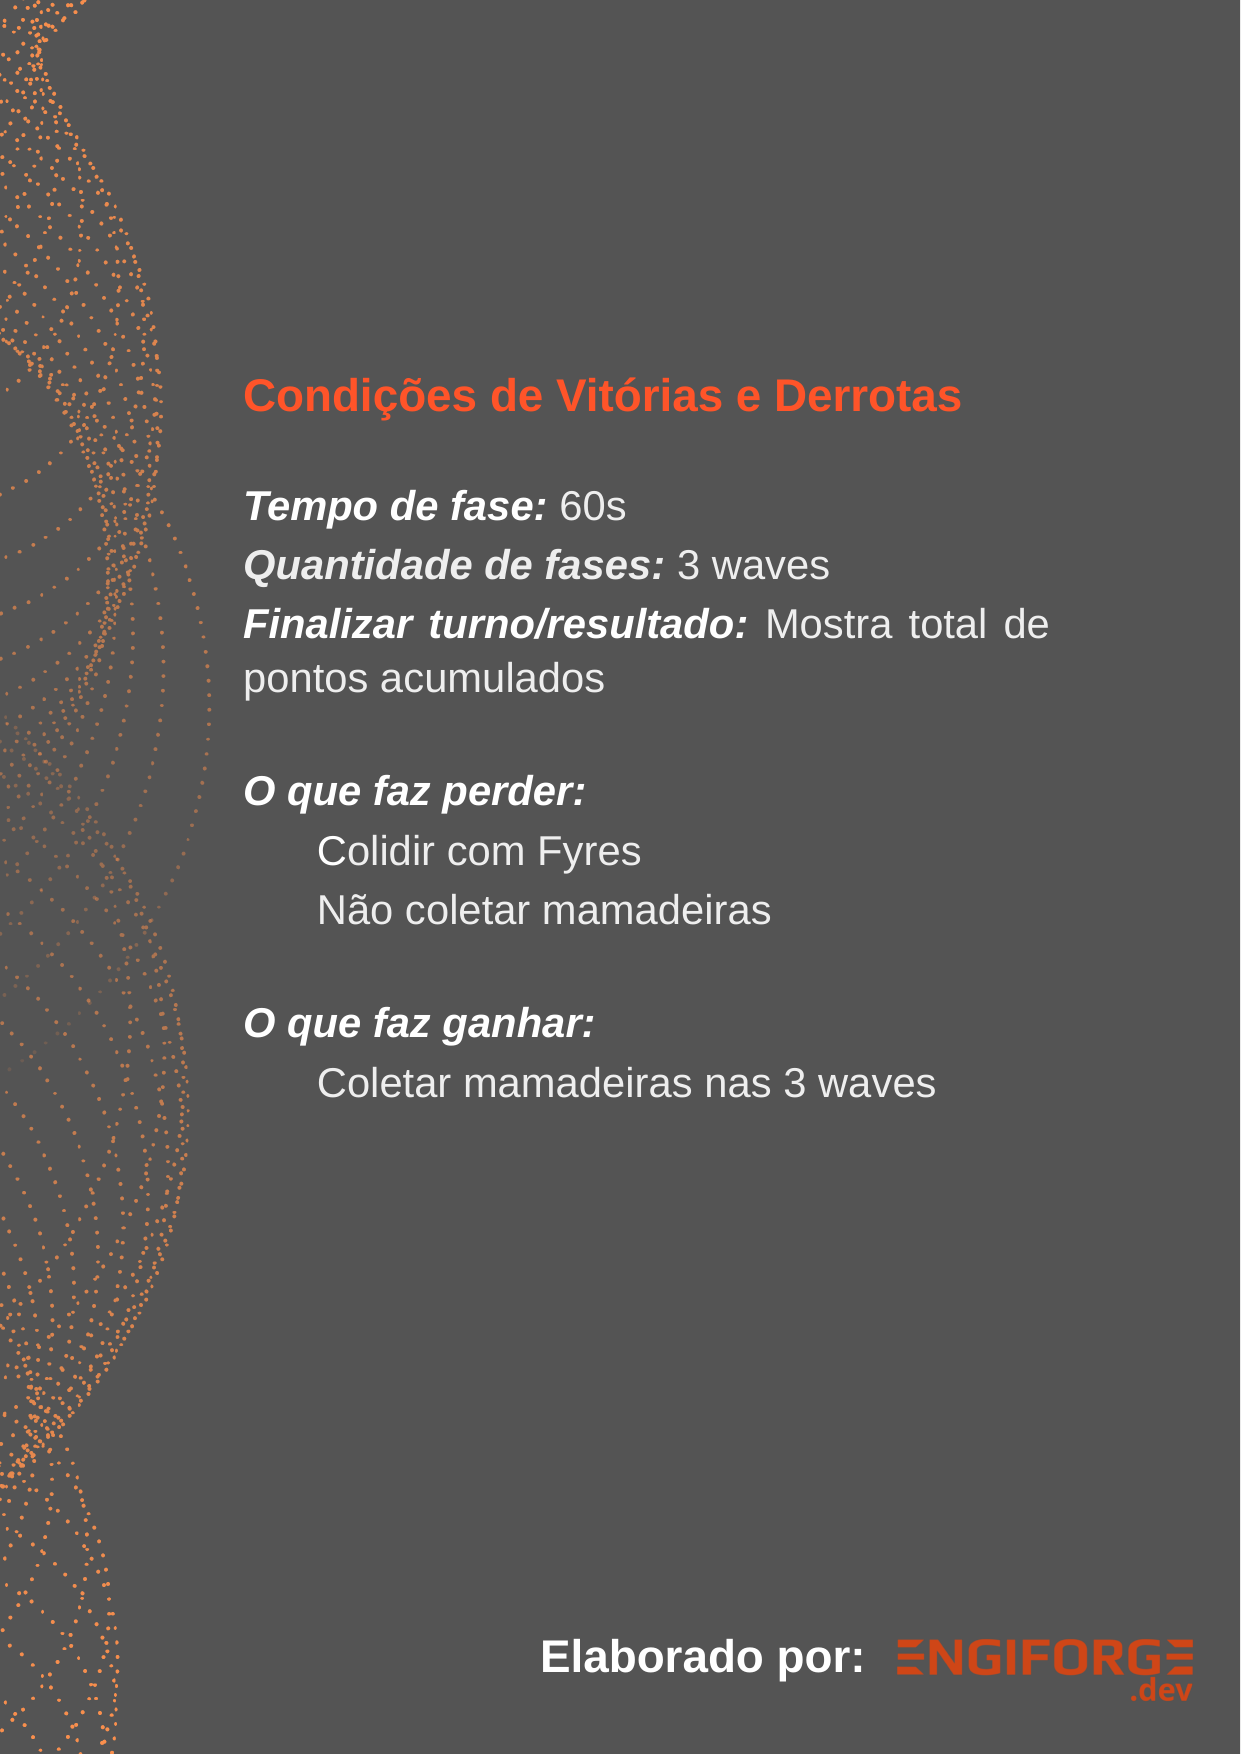

Condições de Vitórias e Derrotas
Tempo de fase: 60s
Quantidade de fases: 3 waves
Finalizar turno/resultado: Mostra total de pontos acumulados
O que faz perder:
	Colidir com Fyres
	Não coletar mamadeiras
O que faz ganhar:
	Coletar mamadeiras nas 3 waves
Elaborado por: